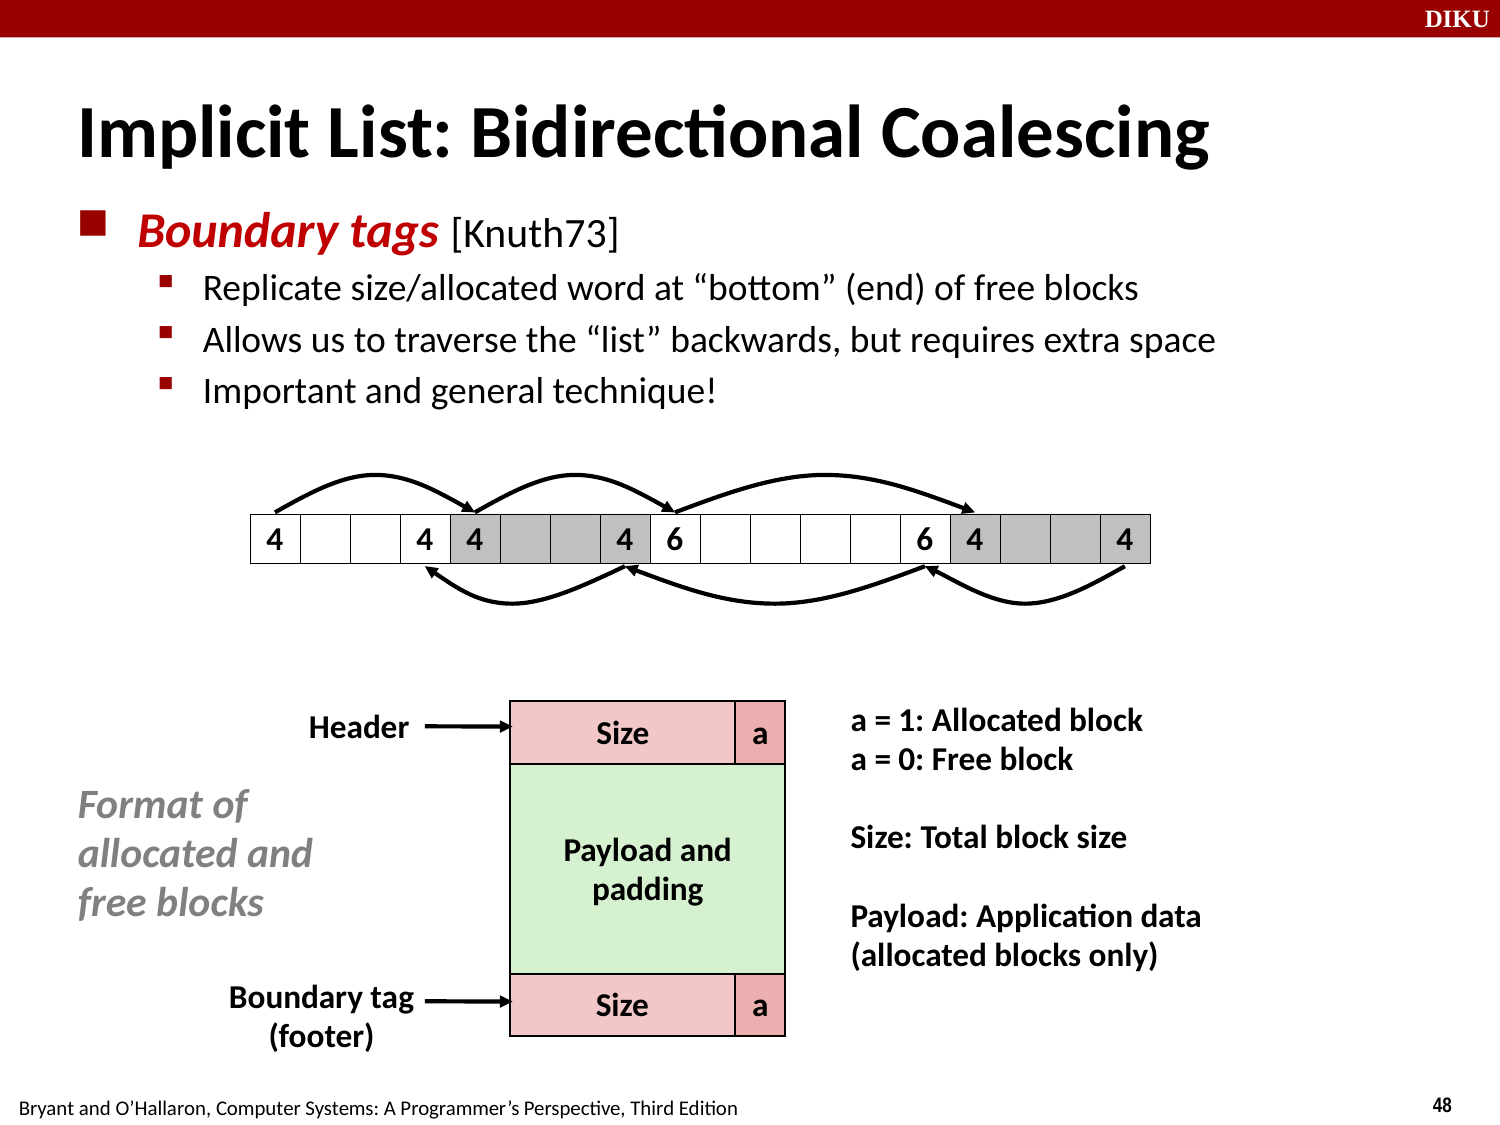

Implicit List: Bidirectional Coalescing
Boundary tags [Knuth73]
Replicate size/allocated word at “bottom” (end) of free blocks
Allows us to traverse the “list” backwards, but requires extra space
Important and general technique!
4
4
4
4
6
6
4
4
a = 1: Allocated block
a = 0: Free block
Size: Total block size
Payload: Application data
(allocated blocks only)
Header
Size
a
Payload and
padding
Format of
allocated and
free blocks
Boundary tag
(footer)
Size
a